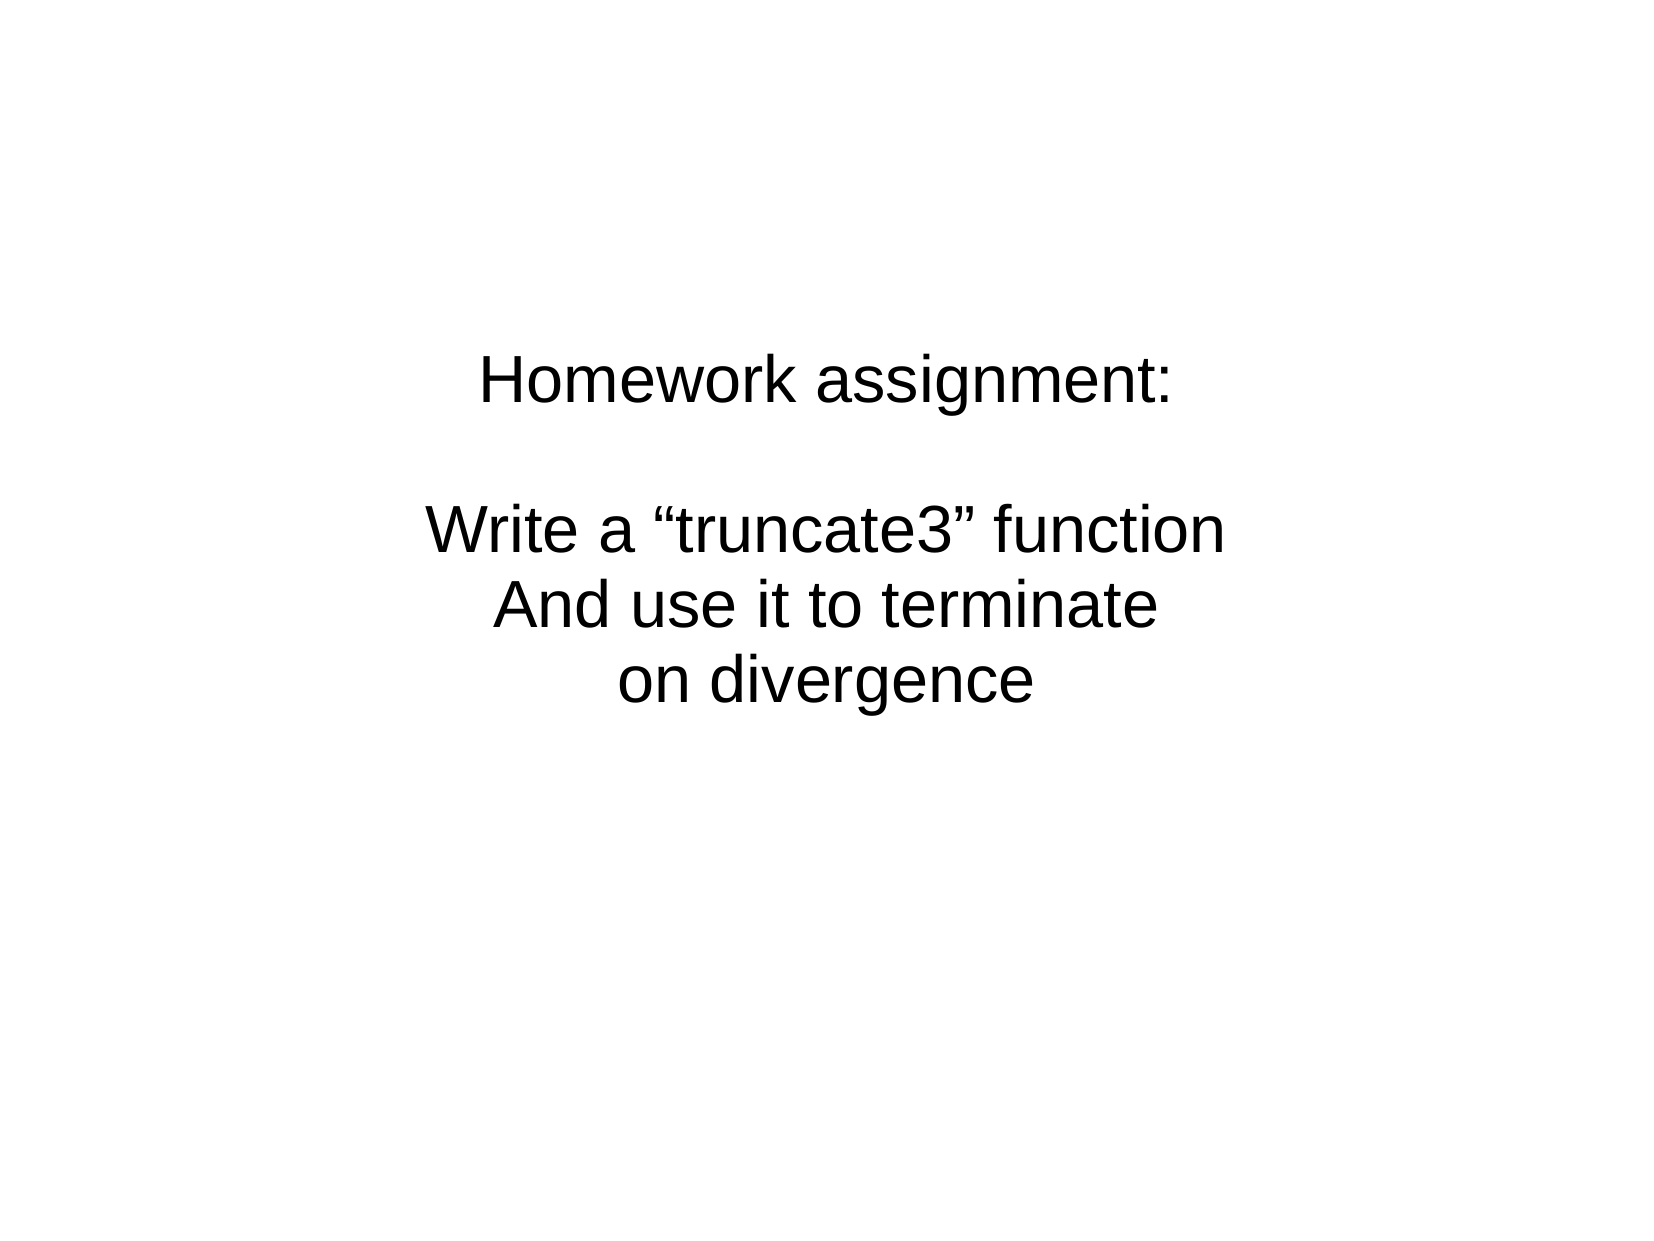

# Homework assignment:
Write a “truncate3” function
And use it to terminate
on divergence